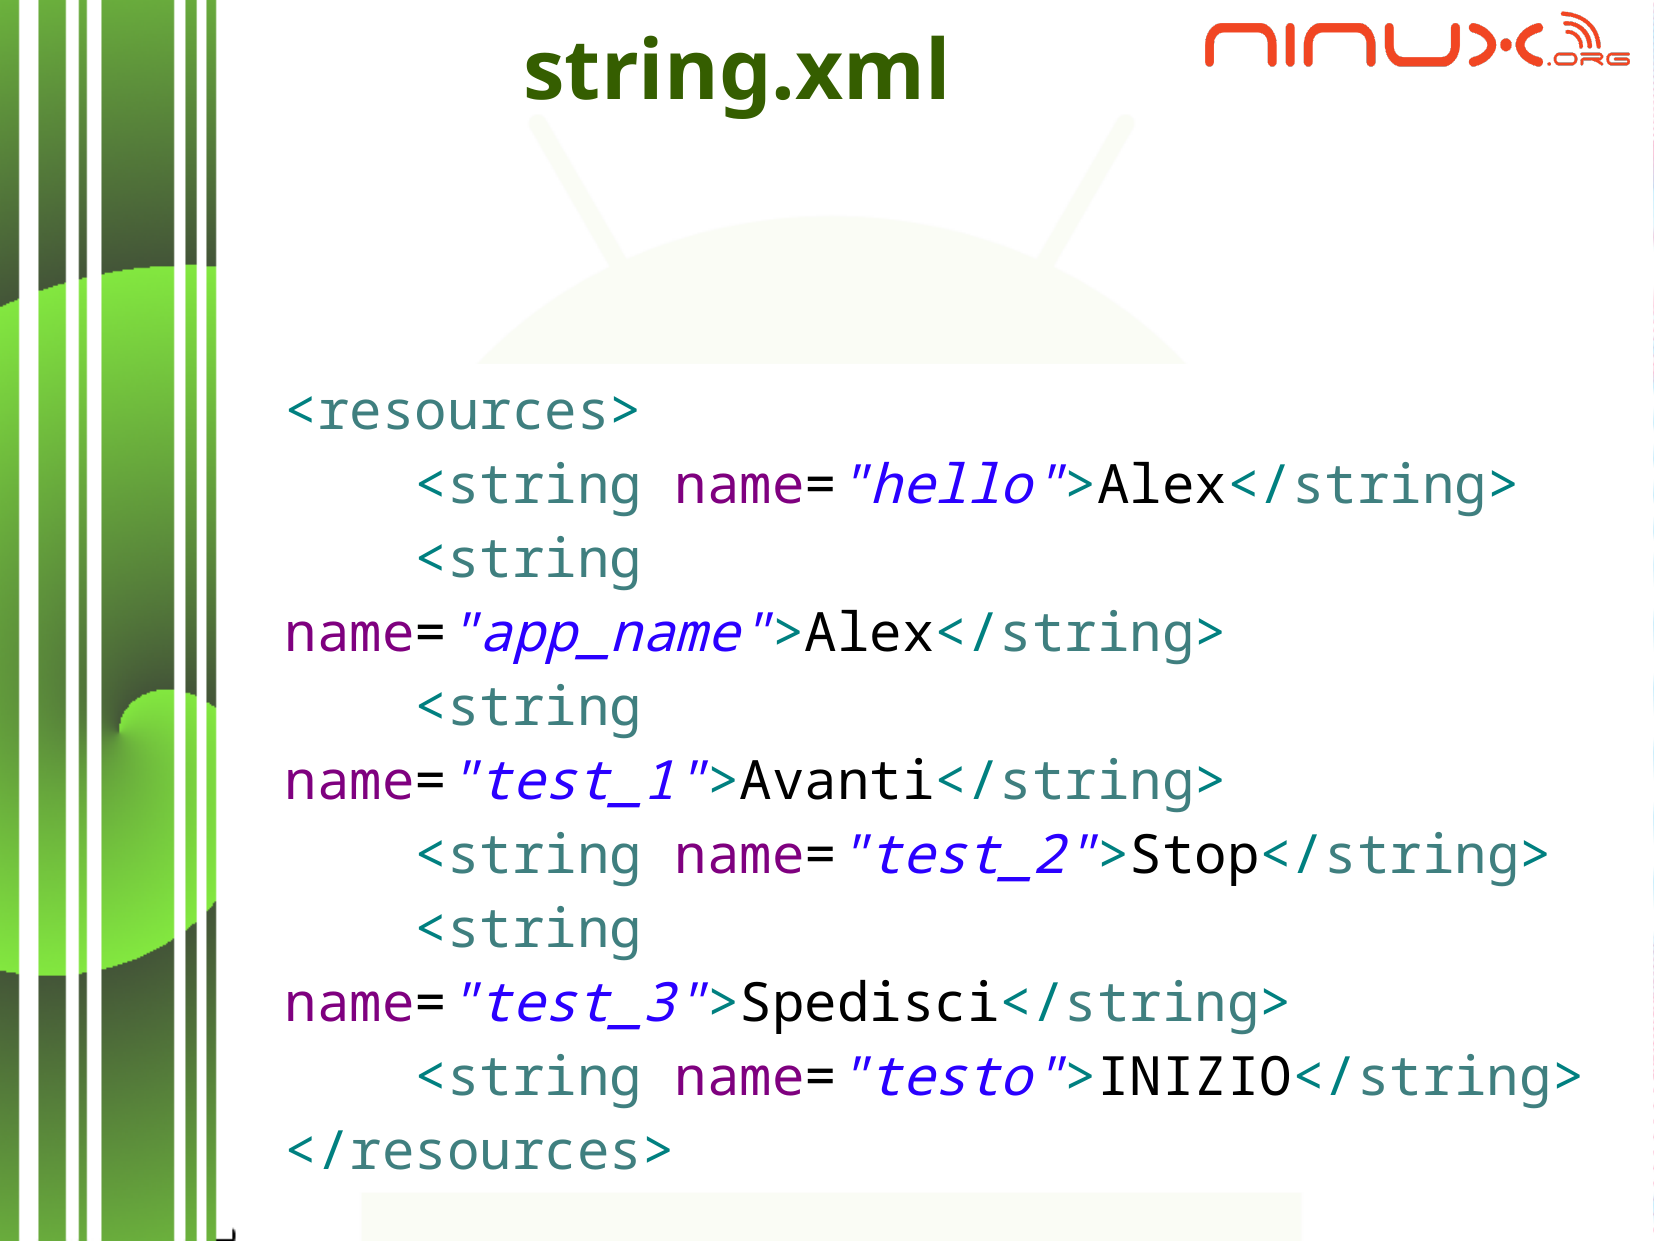

# string.xml
<resources>
 <string name="hello">Alex</string>
 <string name="app_name">Alex</string>
 <string name="test_1">Avanti</string>
 <string name="test_2">Stop</string>
 <string name="test_3">Spedisci</string>
 <string name="testo">INIZIO</string>
</resources>